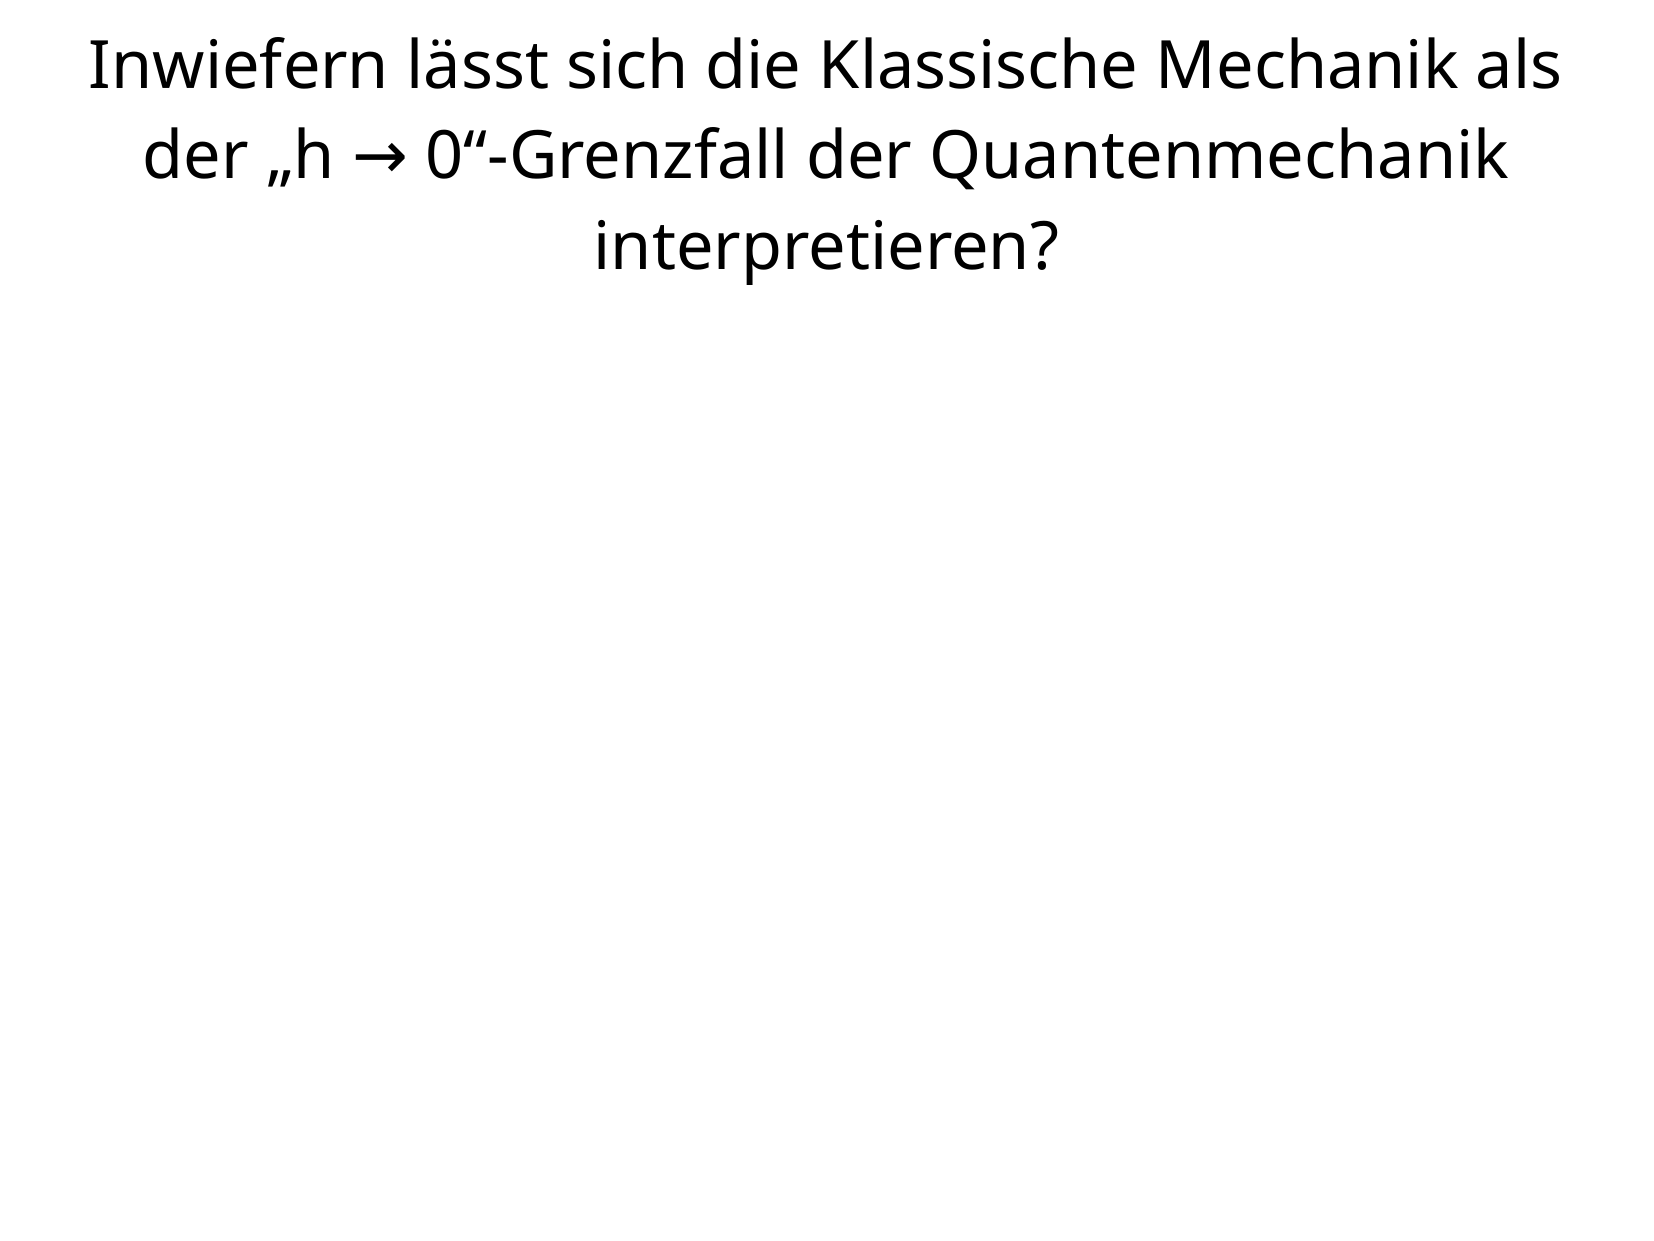

# Inwiefern lässt sich die Klassische Mechanik als der „h → 0“-Grenzfall der Quantenmechanik interpretieren?